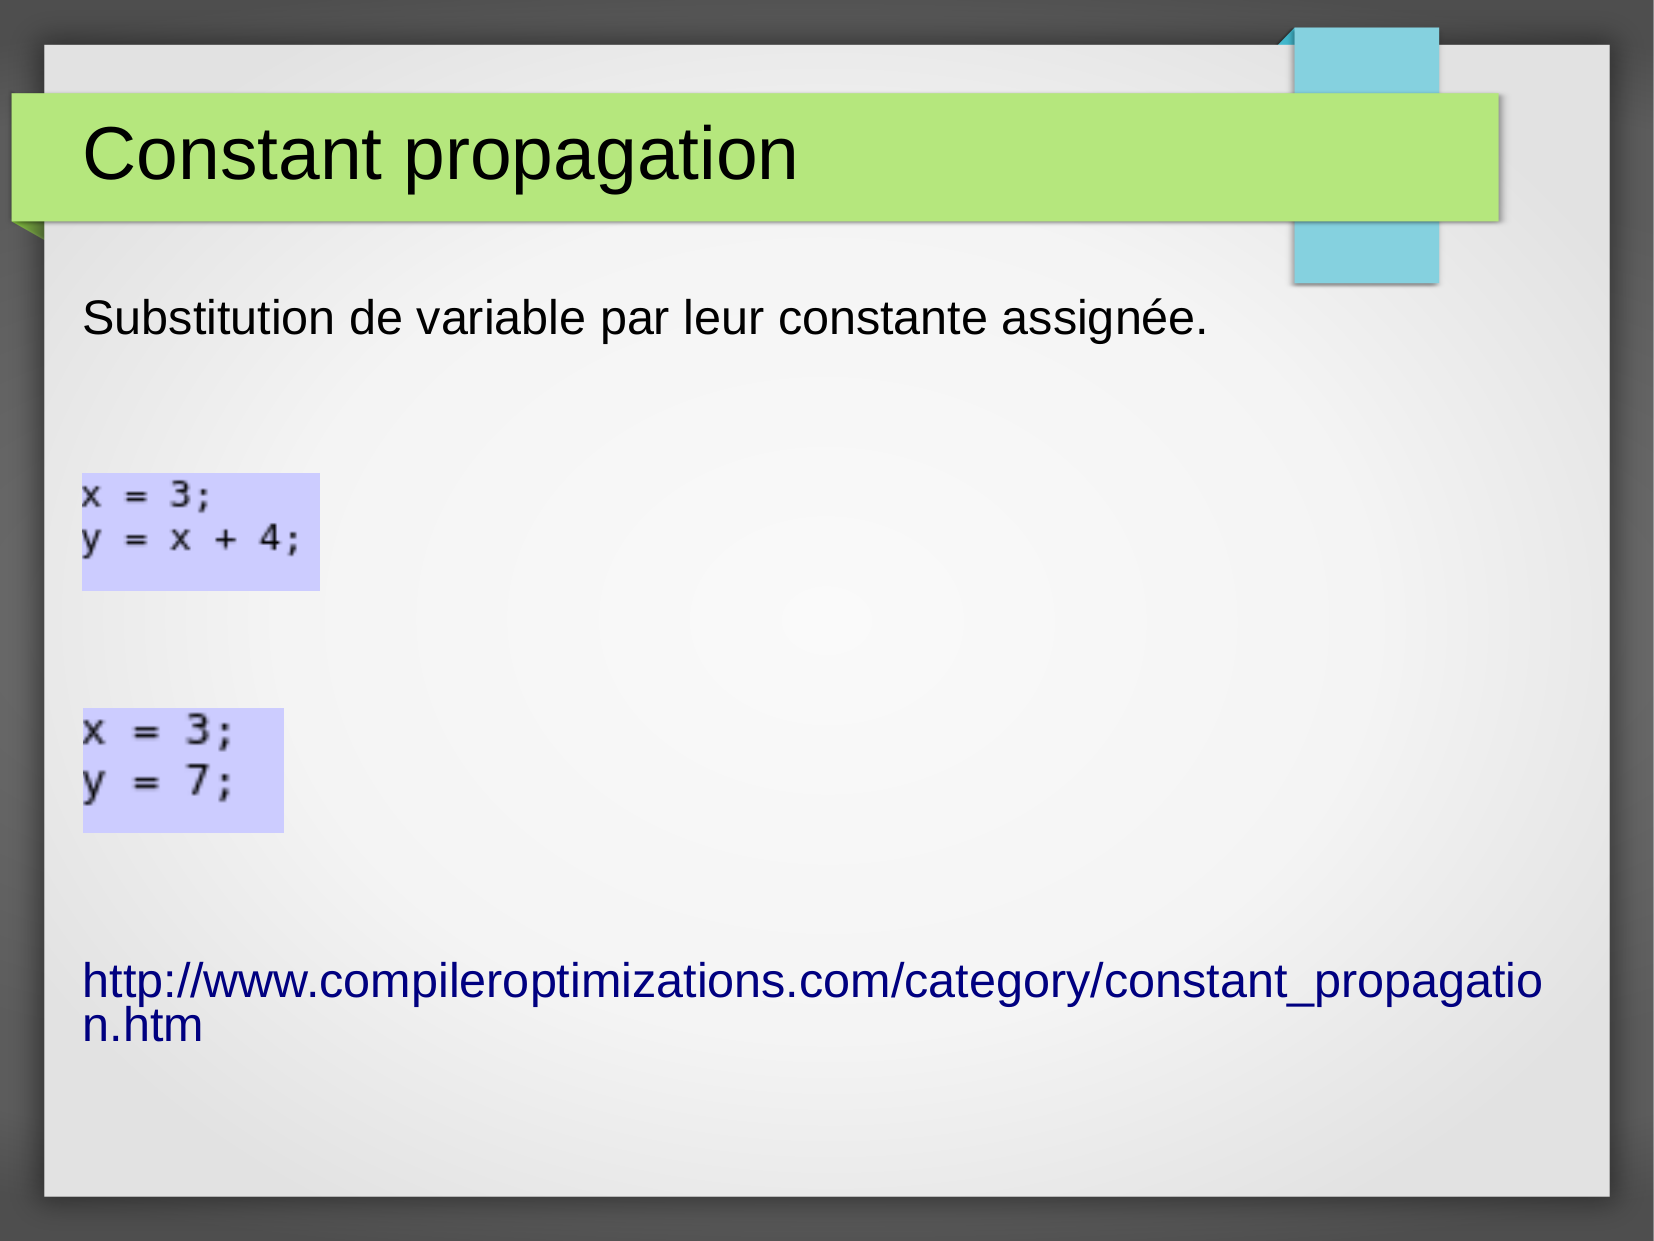

# Constant propagation
Substitution de variable par leur constante assignée.
http://www.compileroptimizations.com/category/constant_propagation.htm